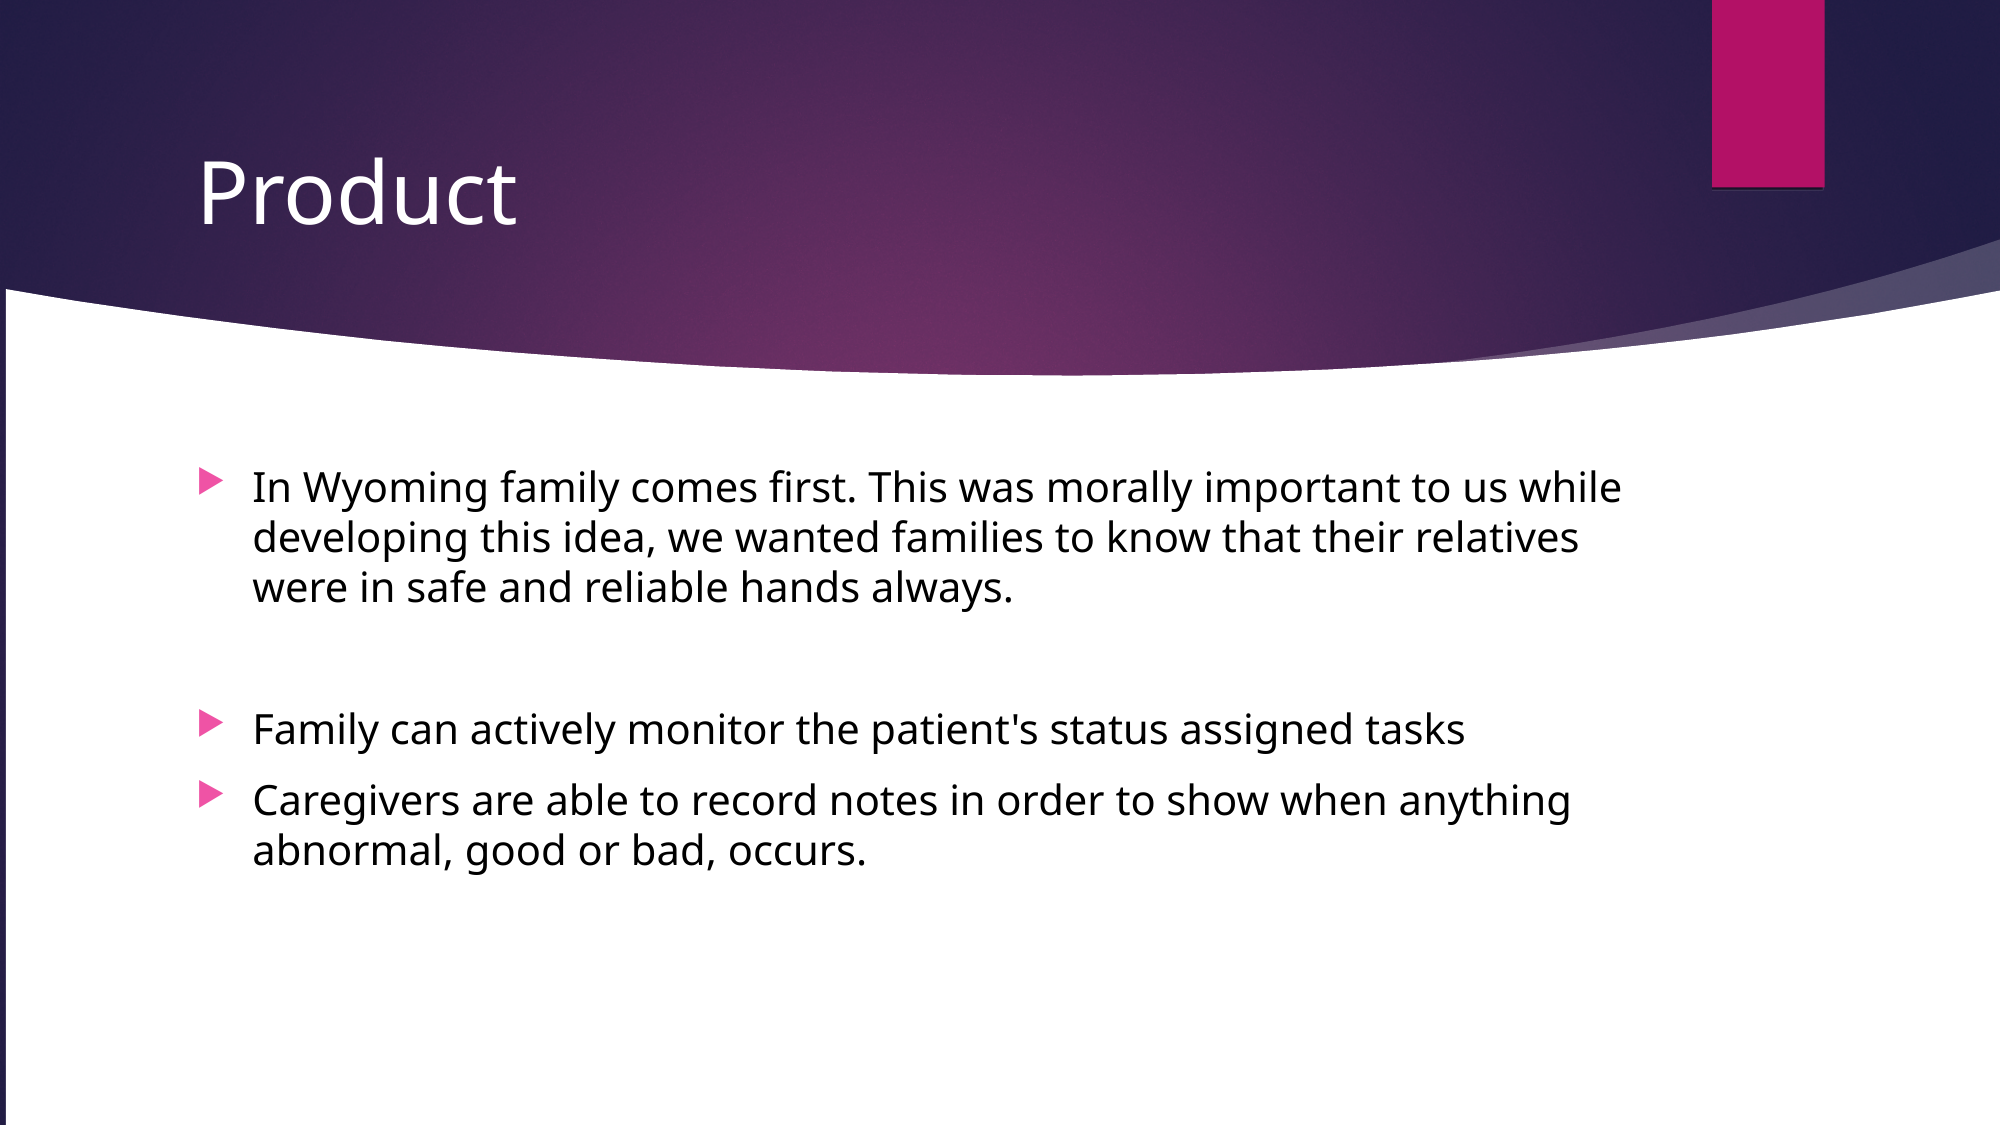

# Product
In Wyoming family comes first. This was morally important to us while developing this idea, we wanted families to know that their relatives were in safe and reliable hands always.
Family can actively monitor the patient's status assigned tasks
Caregivers are able to record notes in order to show when anything abnormal, good or bad, occurs.